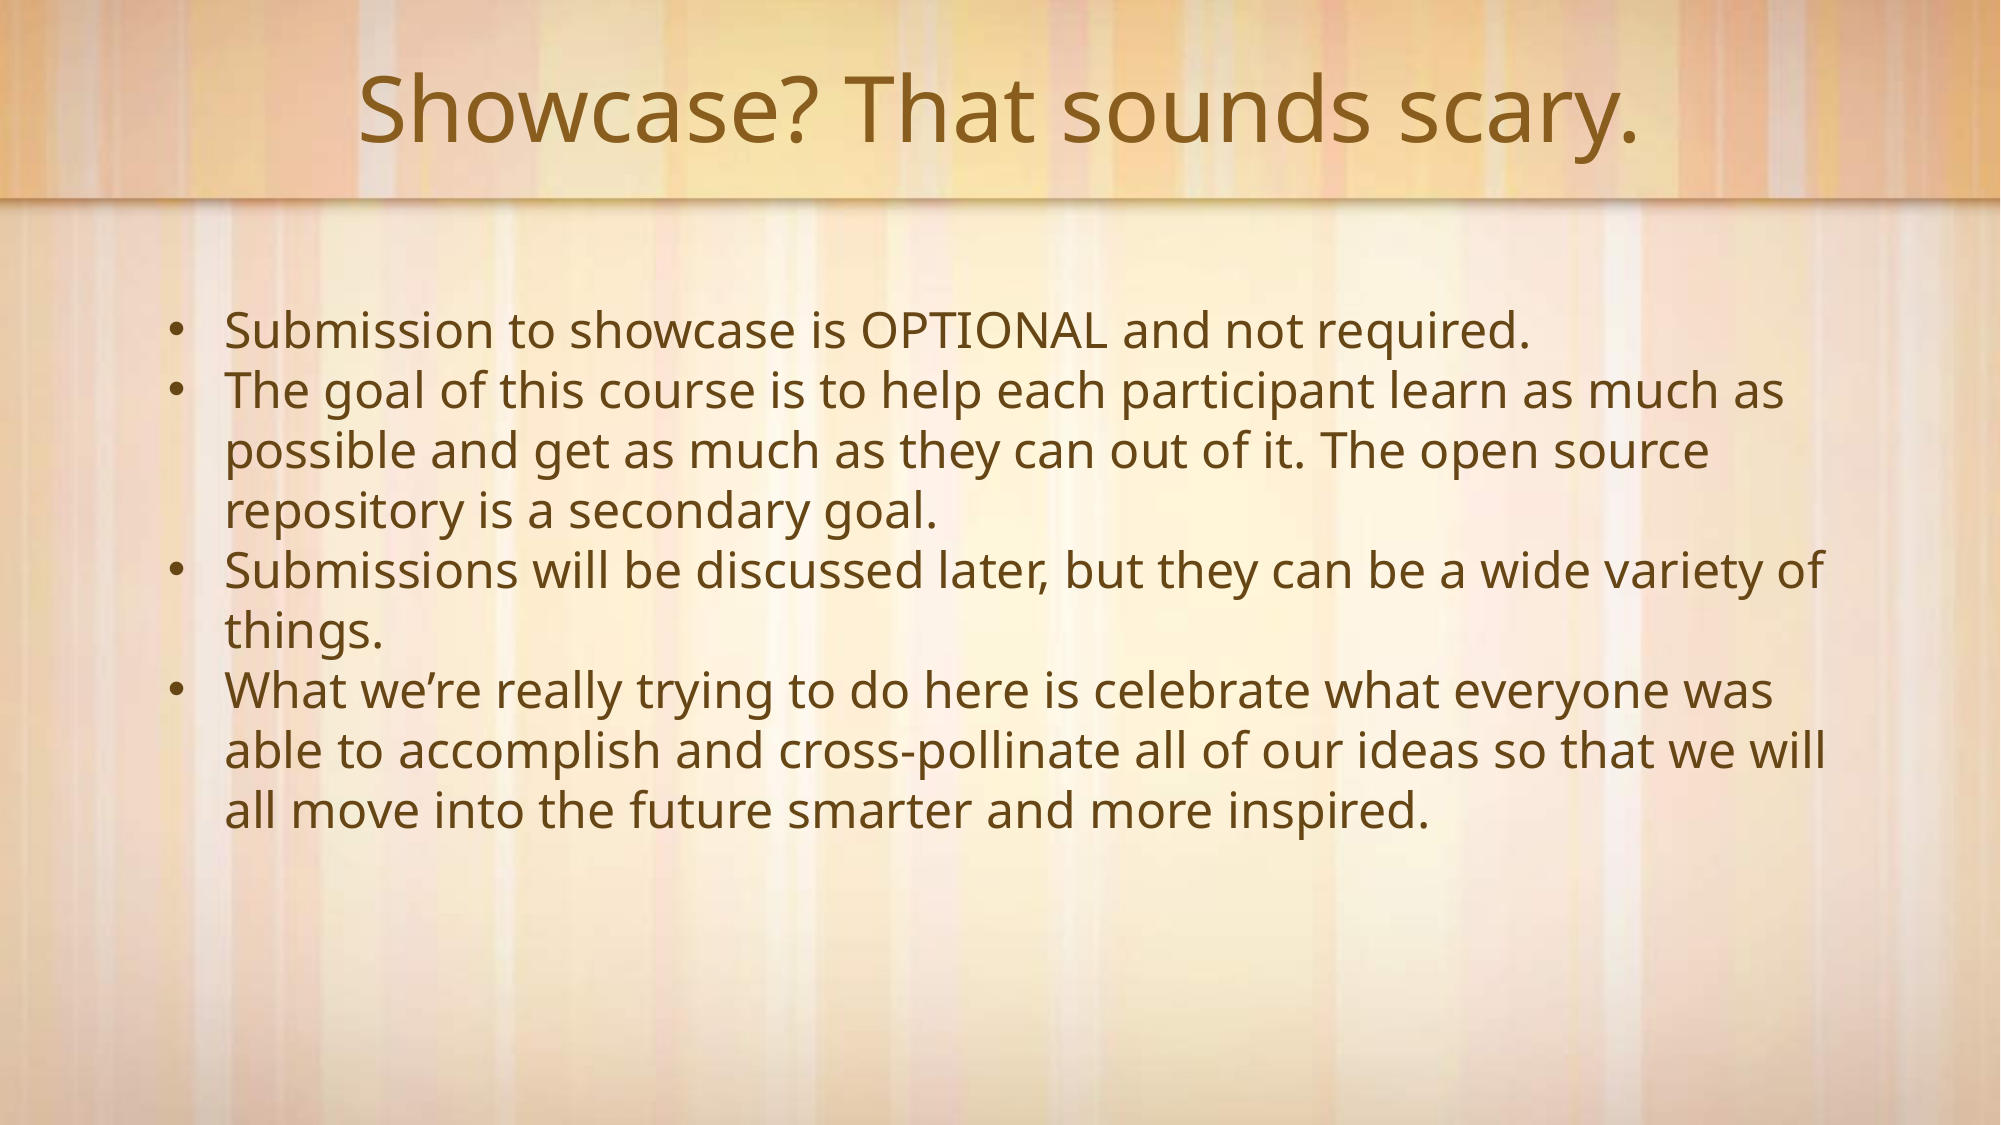

Showcase? That sounds scary.
# Submission to showcase is OPTIONAL and not required.
The goal of this course is to help each participant learn as much as possible and get as much as they can out of it. The open source repository is a secondary goal.
Submissions will be discussed later, but they can be a wide variety of things.
What we’re really trying to do here is celebrate what everyone was able to accomplish and cross-pollinate all of our ideas so that we will all move into the future smarter and more inspired.